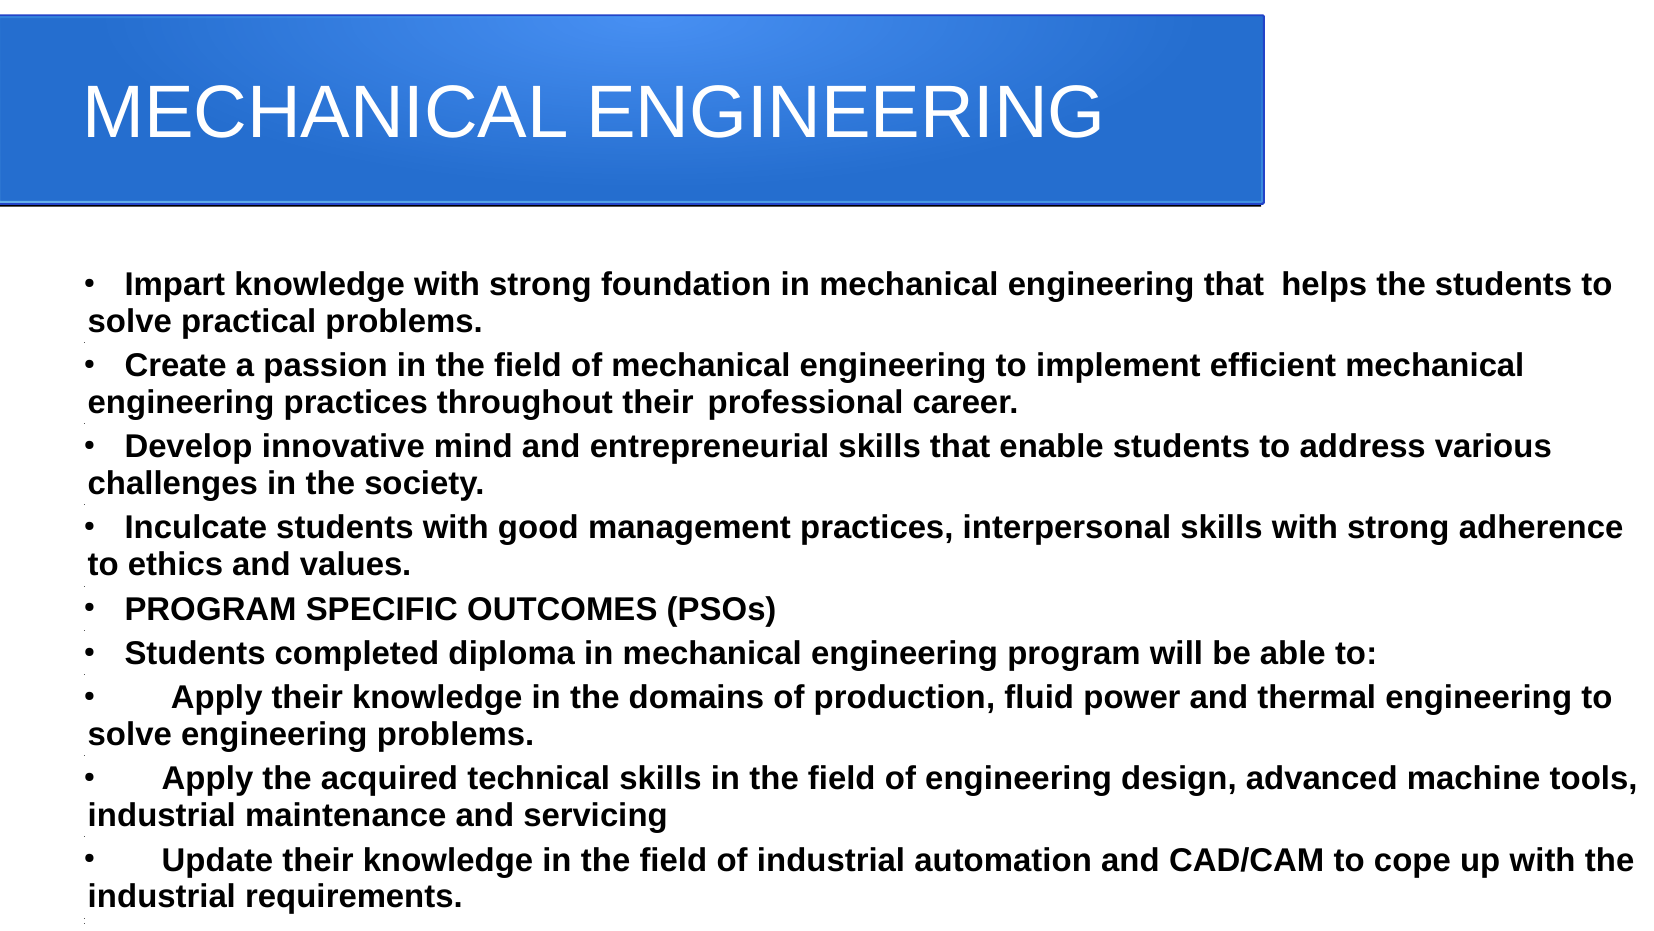

# MECHANICAL ENGINEERING
 Impart knowledge with strong foundation in mechanical engineering that 	helps the students to solve practical problems.
 Create a passion in the field of mechanical engineering to implement efficient mechanical engineering practices throughout their 	professional career.
 Develop innovative mind and entrepreneurial skills that enable students to address various challenges in the society.
 Inculcate students with good management practices, interpersonal skills with strong adherence to ethics and values.
 PROGRAM SPECIFIC OUTCOMES (PSOs)
 Students completed diploma in mechanical engineering program will be able to:
 Apply their knowledge in the domains of production, fluid power and thermal engineering to solve engineering problems.
 Apply the acquired technical skills in the field of engineering design, advanced machine tools, industrial maintenance and servicing
 Update their knowledge in the field of industrial automation and CAD/CAM to cope up with the industrial requirements.